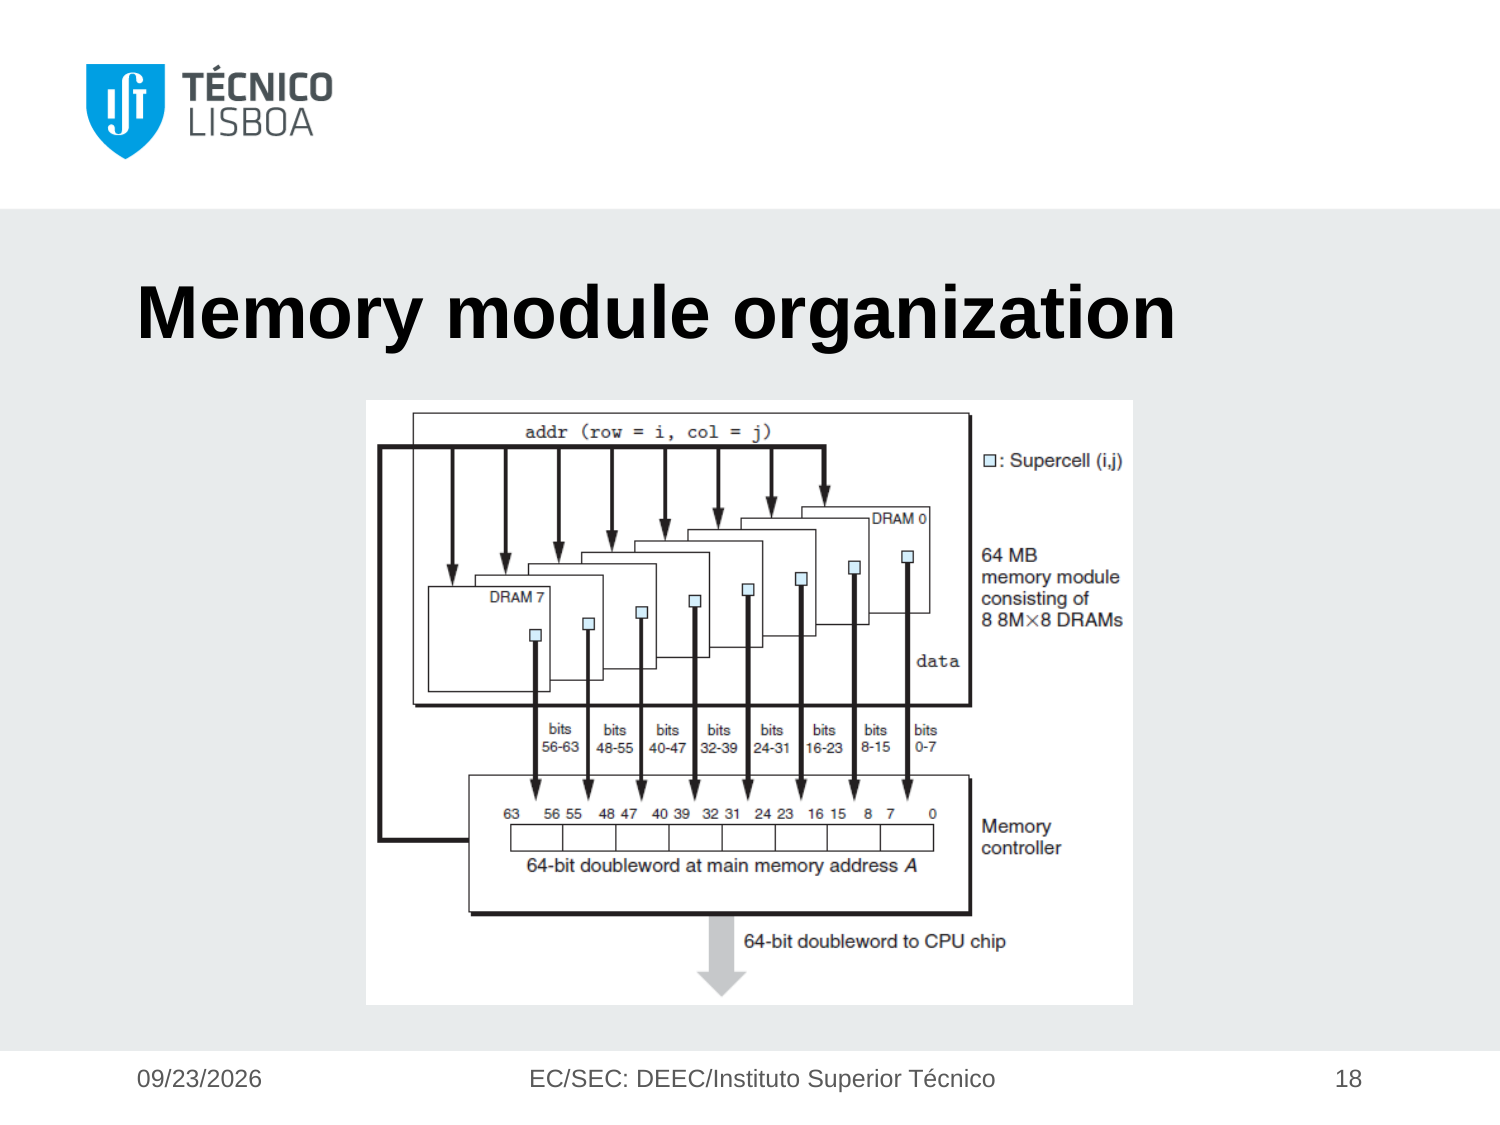

# Memory module organization
EC/SEC: DEEC/Instituto Superior Técnico